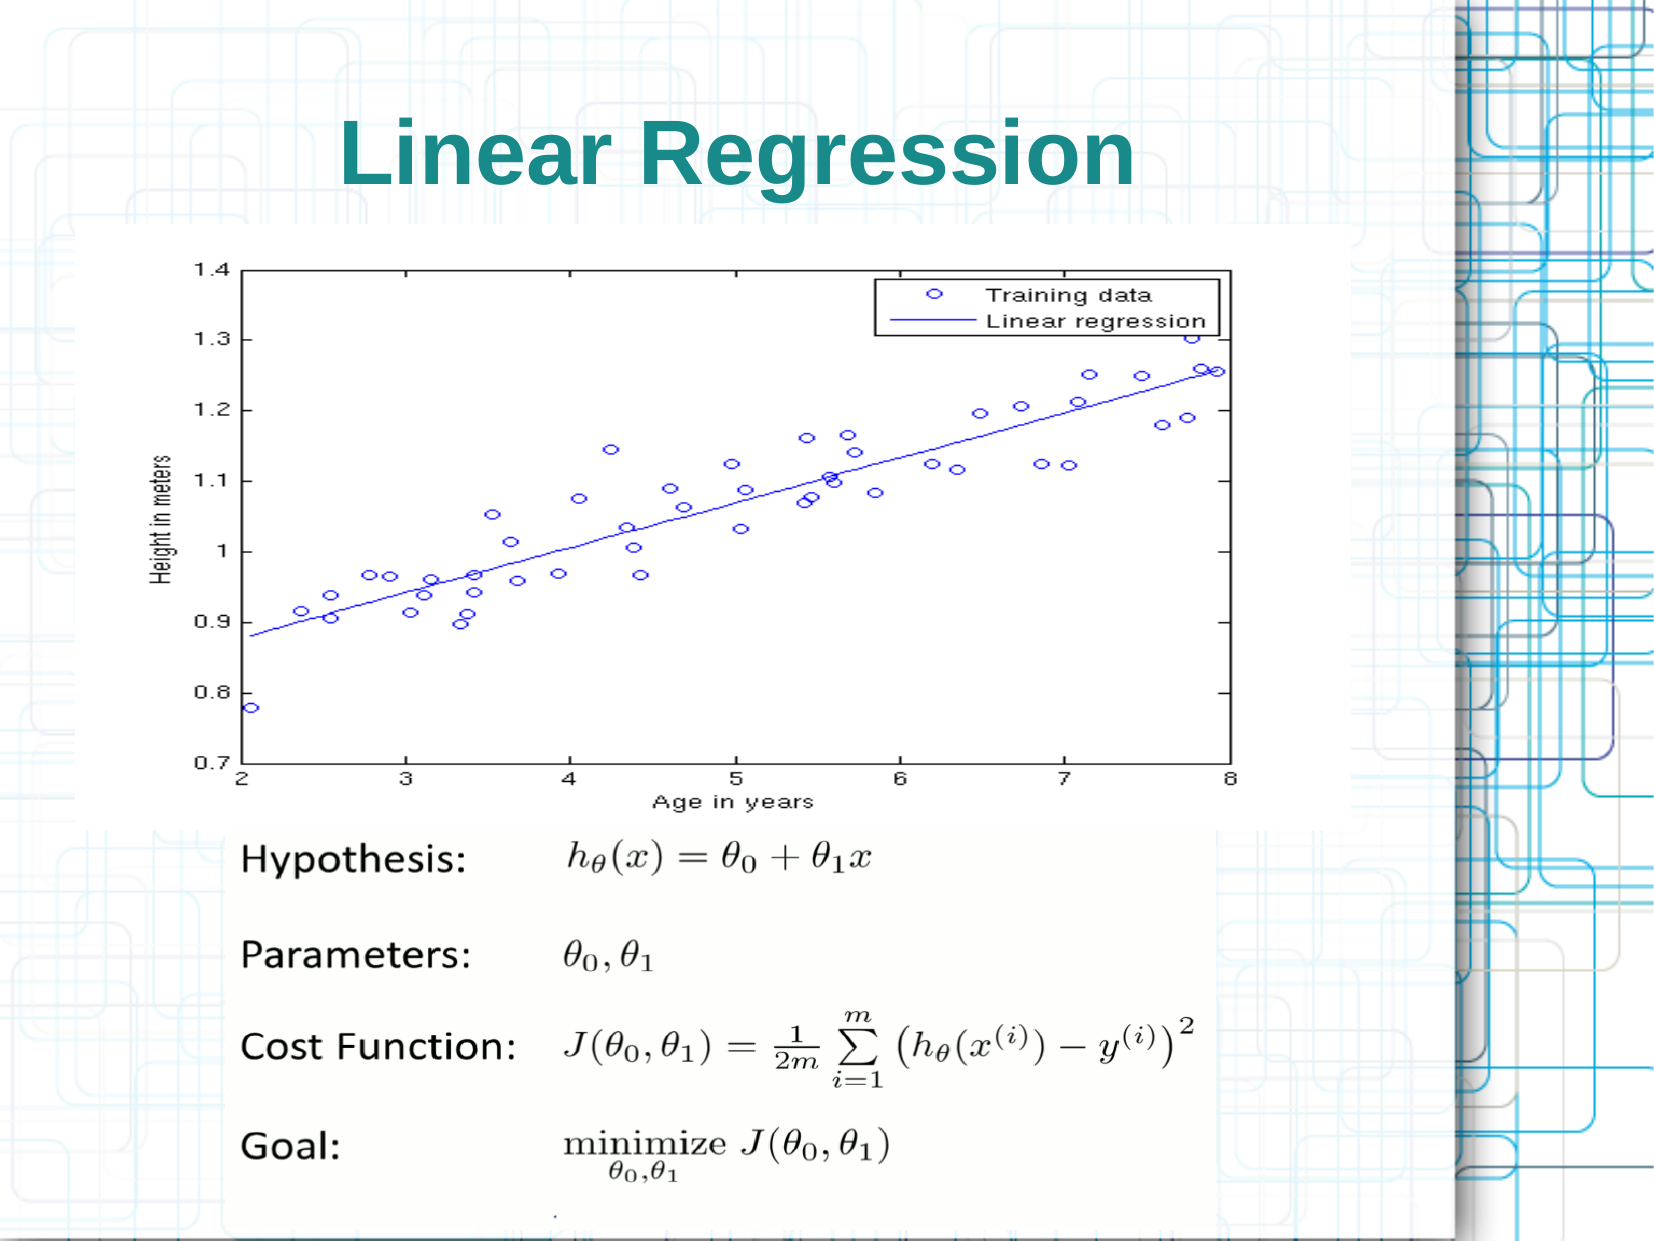

# Linear Regression
Regression is used to predict scalar (continuous) values given some inputs.
A cost function ,called "Squared error function" is used to find the accuracy of the hypothesis function.
Gradient Descent or Normal Equation can be used to find the values of parameters (theta 1 and theta 2) that minimize the cost function.